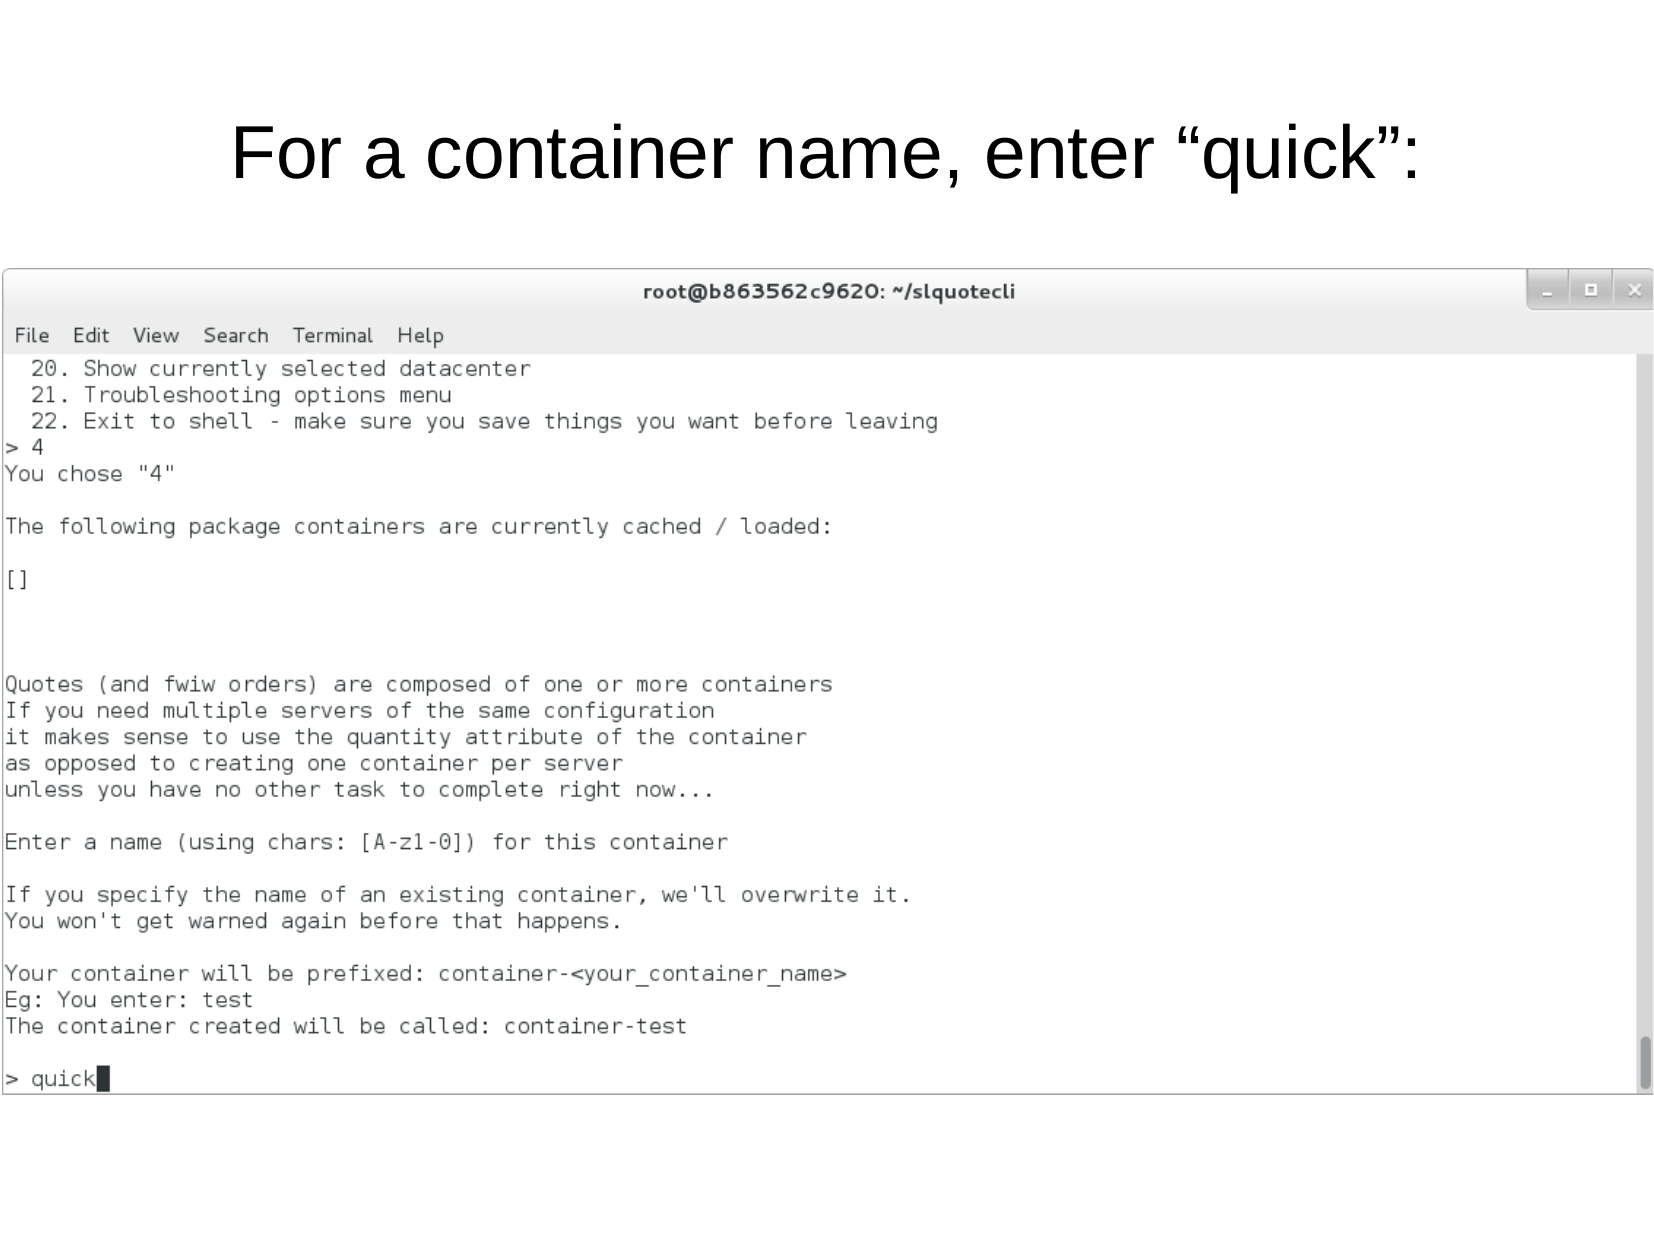

# For a container name, enter “quick”: